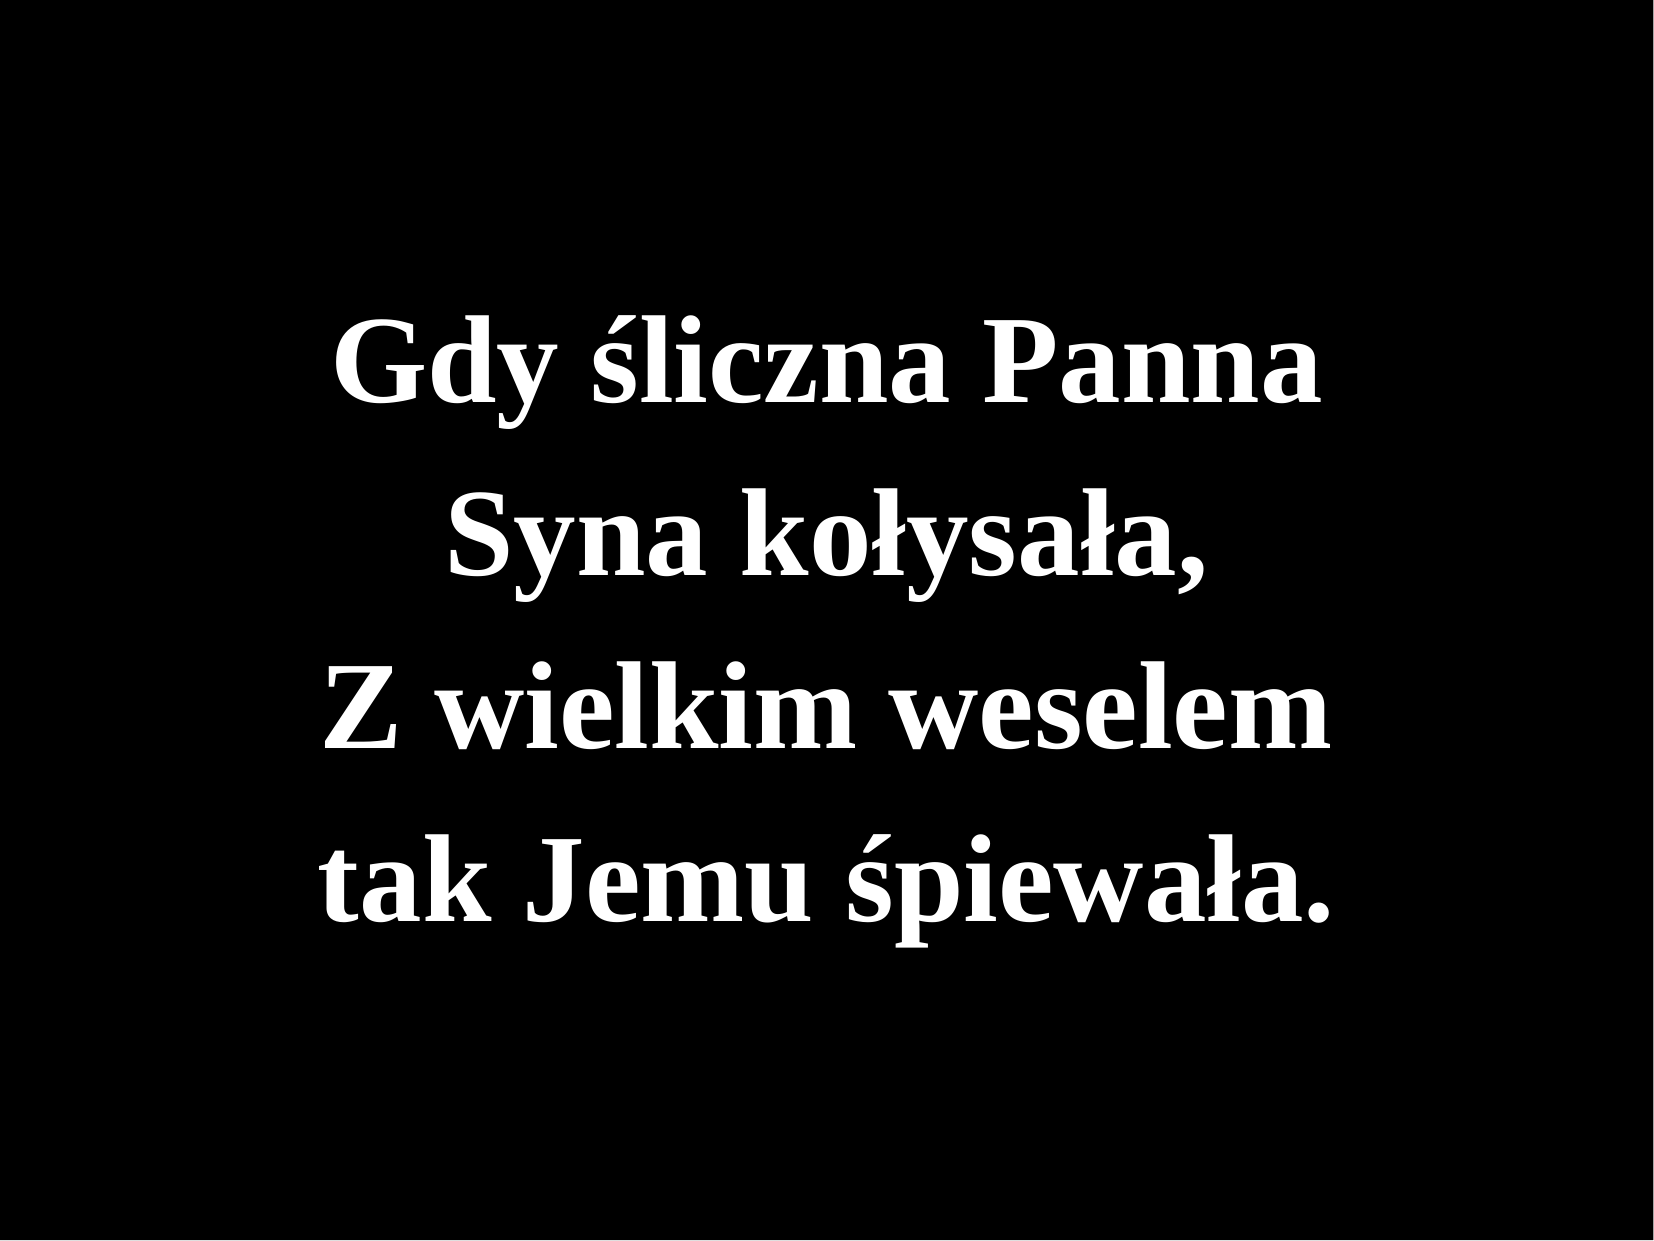

# Gdy śliczna Panna ppp Syna kołysała, ppp Z wielkim weselem ppp tak Jemu śpiewała.